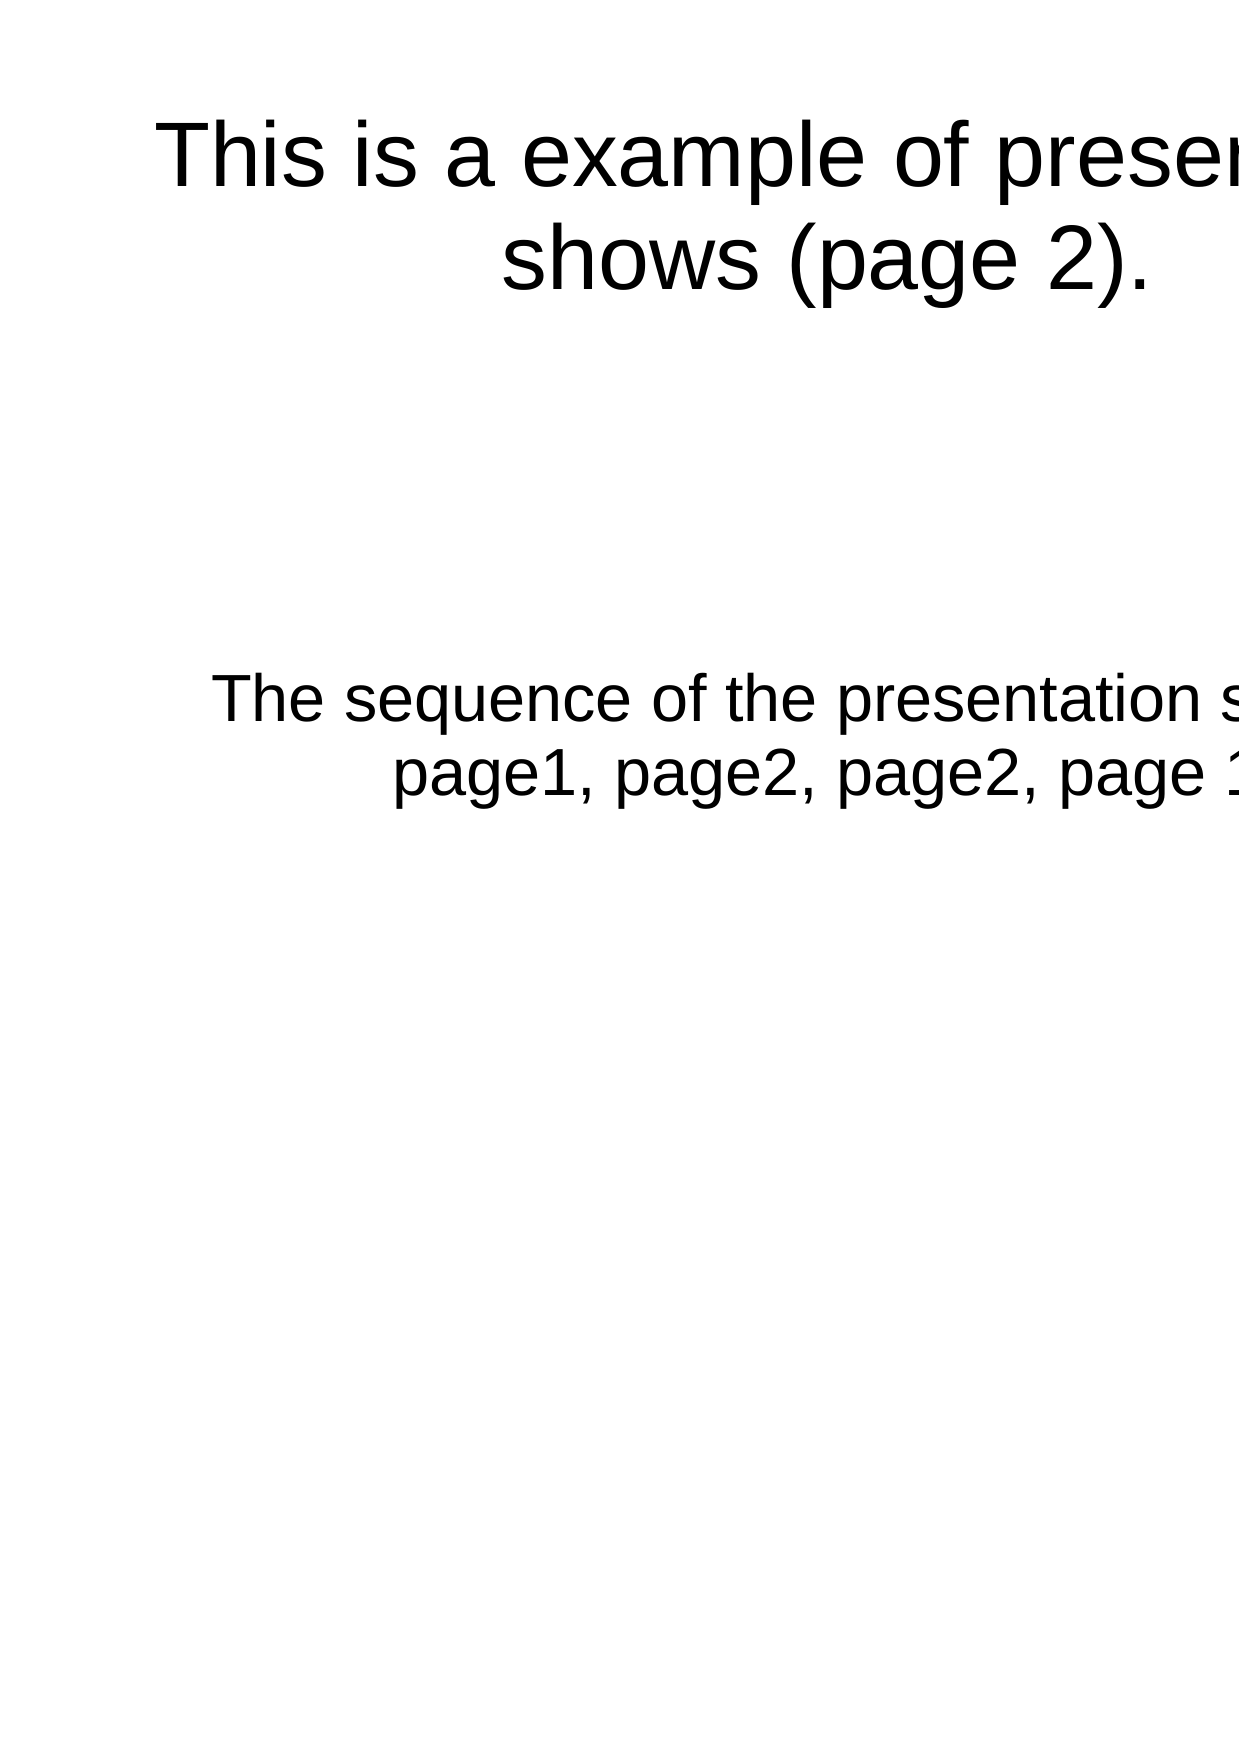

# This is a example of presentation shows (page 2).
The sequence of the presentation show is page1, page2, page2, page 1